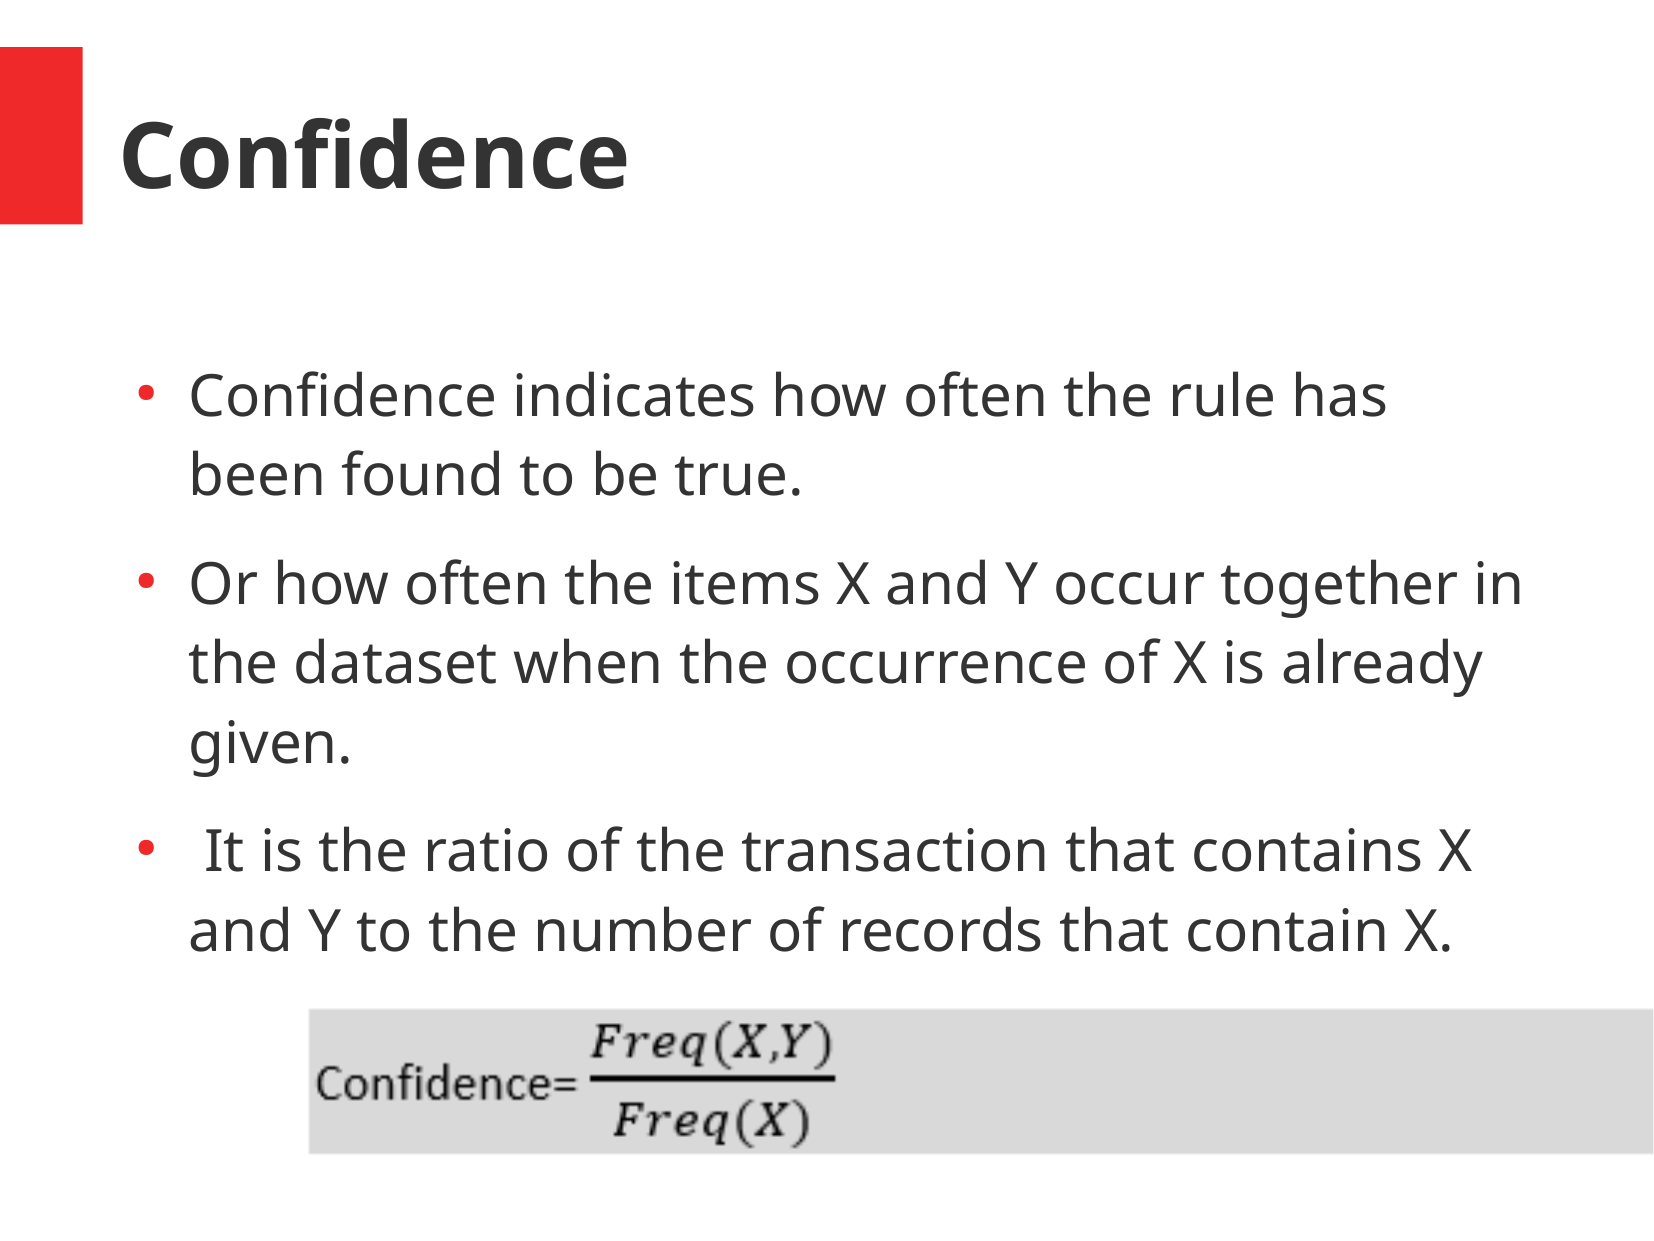

# Confidence
Confidence indicates how often the rule has been found to be true.
Or how often the items X and Y occur together in the dataset when the occurrence of X is already given.
 It is the ratio of the transaction that contains X and Y to the number of records that contain X.
10